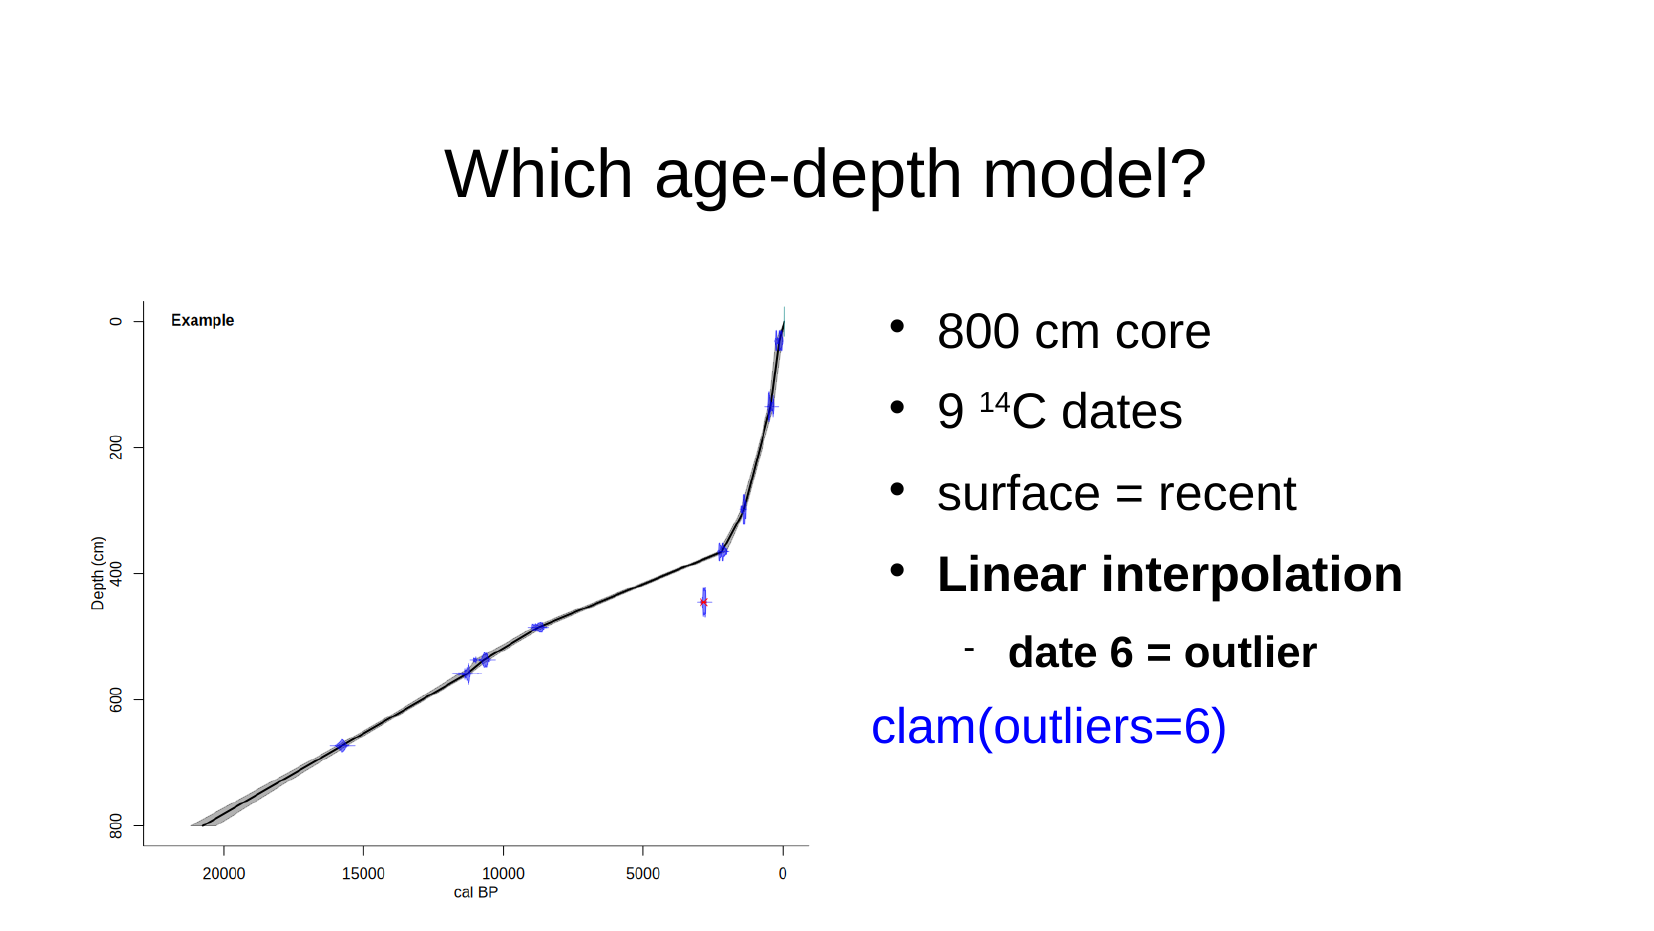

Which age-depth model?
800 cm core
9 14C dates
surface = recent
Linear interpolation
date 6 = outlier
clam(outliers=6)